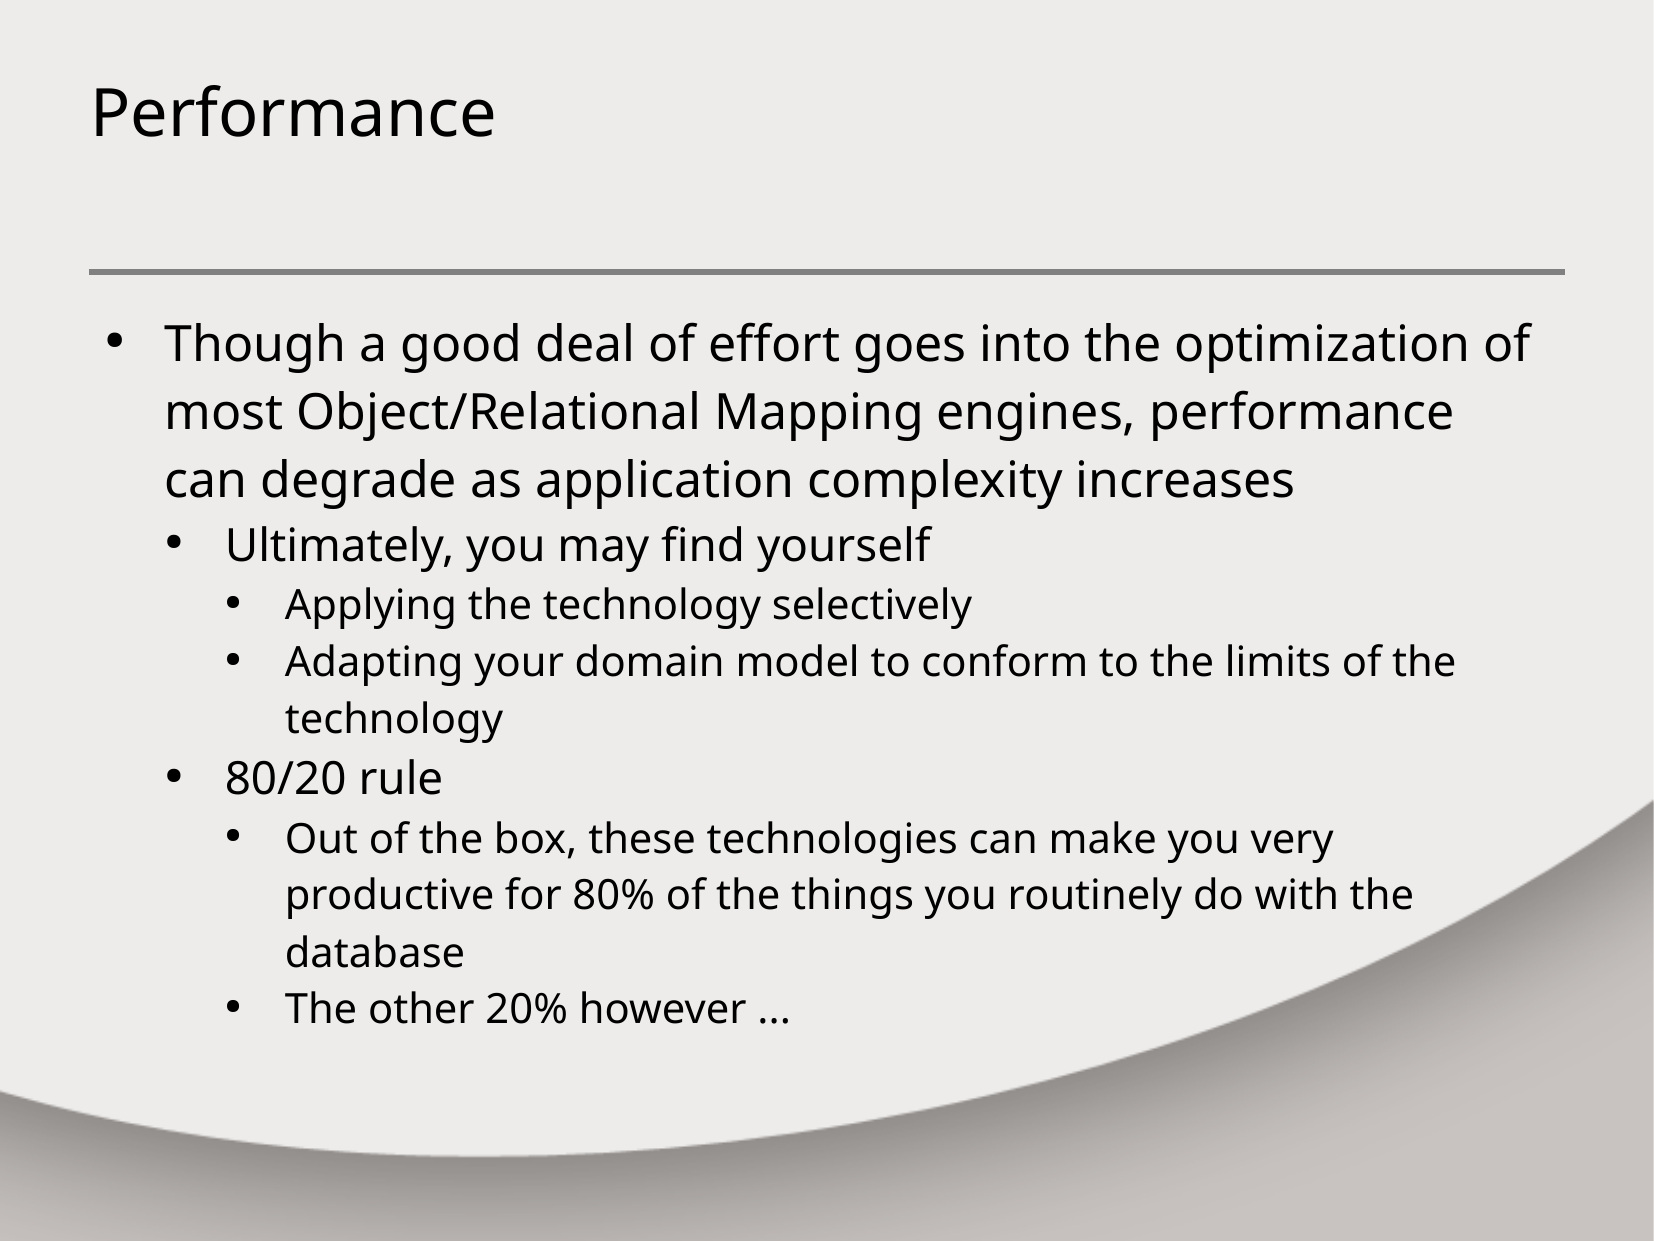

# Performance
Though a good deal of effort goes into the optimization of most Object/Relational Mapping engines, performance can degrade as application complexity increases
Ultimately, you may find yourself
Applying the technology selectively
Adapting your domain model to conform to the limits of the technology
80/20 rule
Out of the box, these technologies can make you very productive for 80% of the things you routinely do with the database
The other 20% however ...